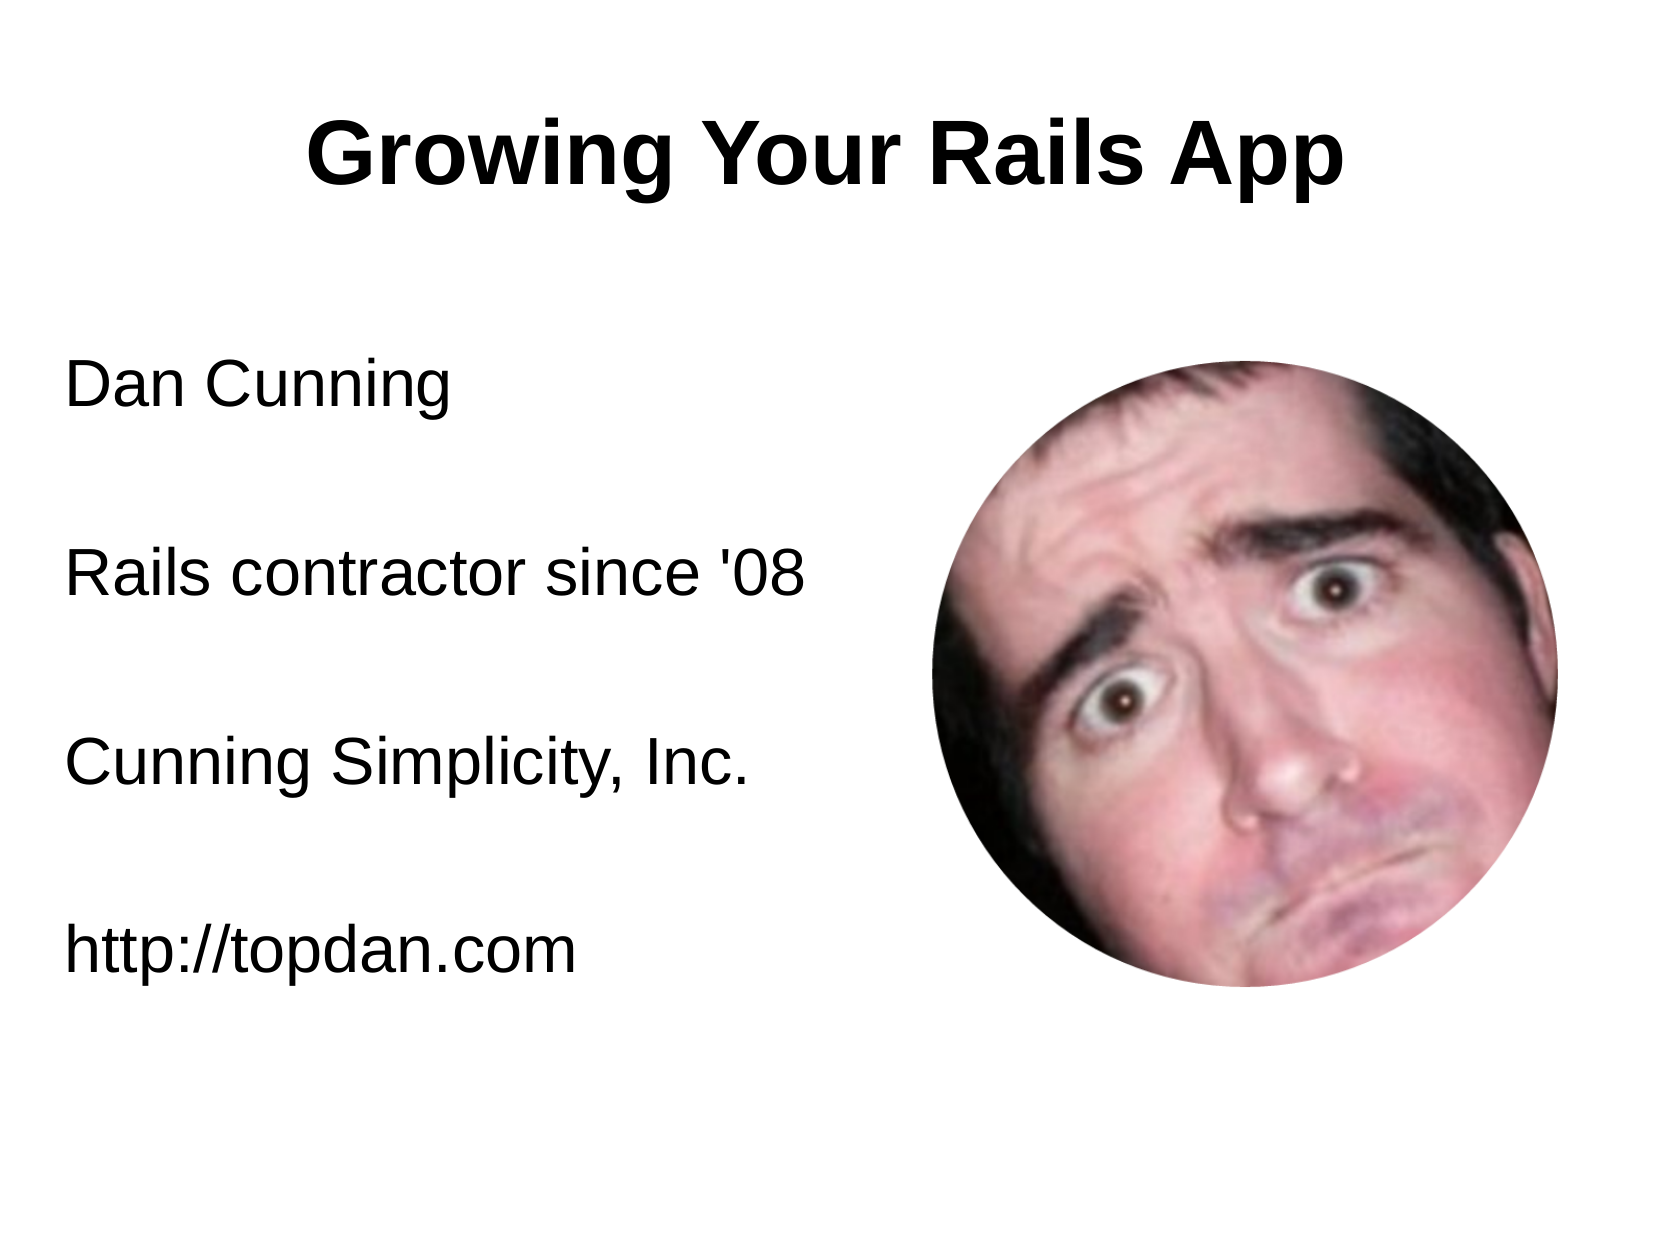

# Growing Your Rails App
Dan Cunning
Rails contractor since '08
Cunning Simplicity, Inc.
http://topdan.com